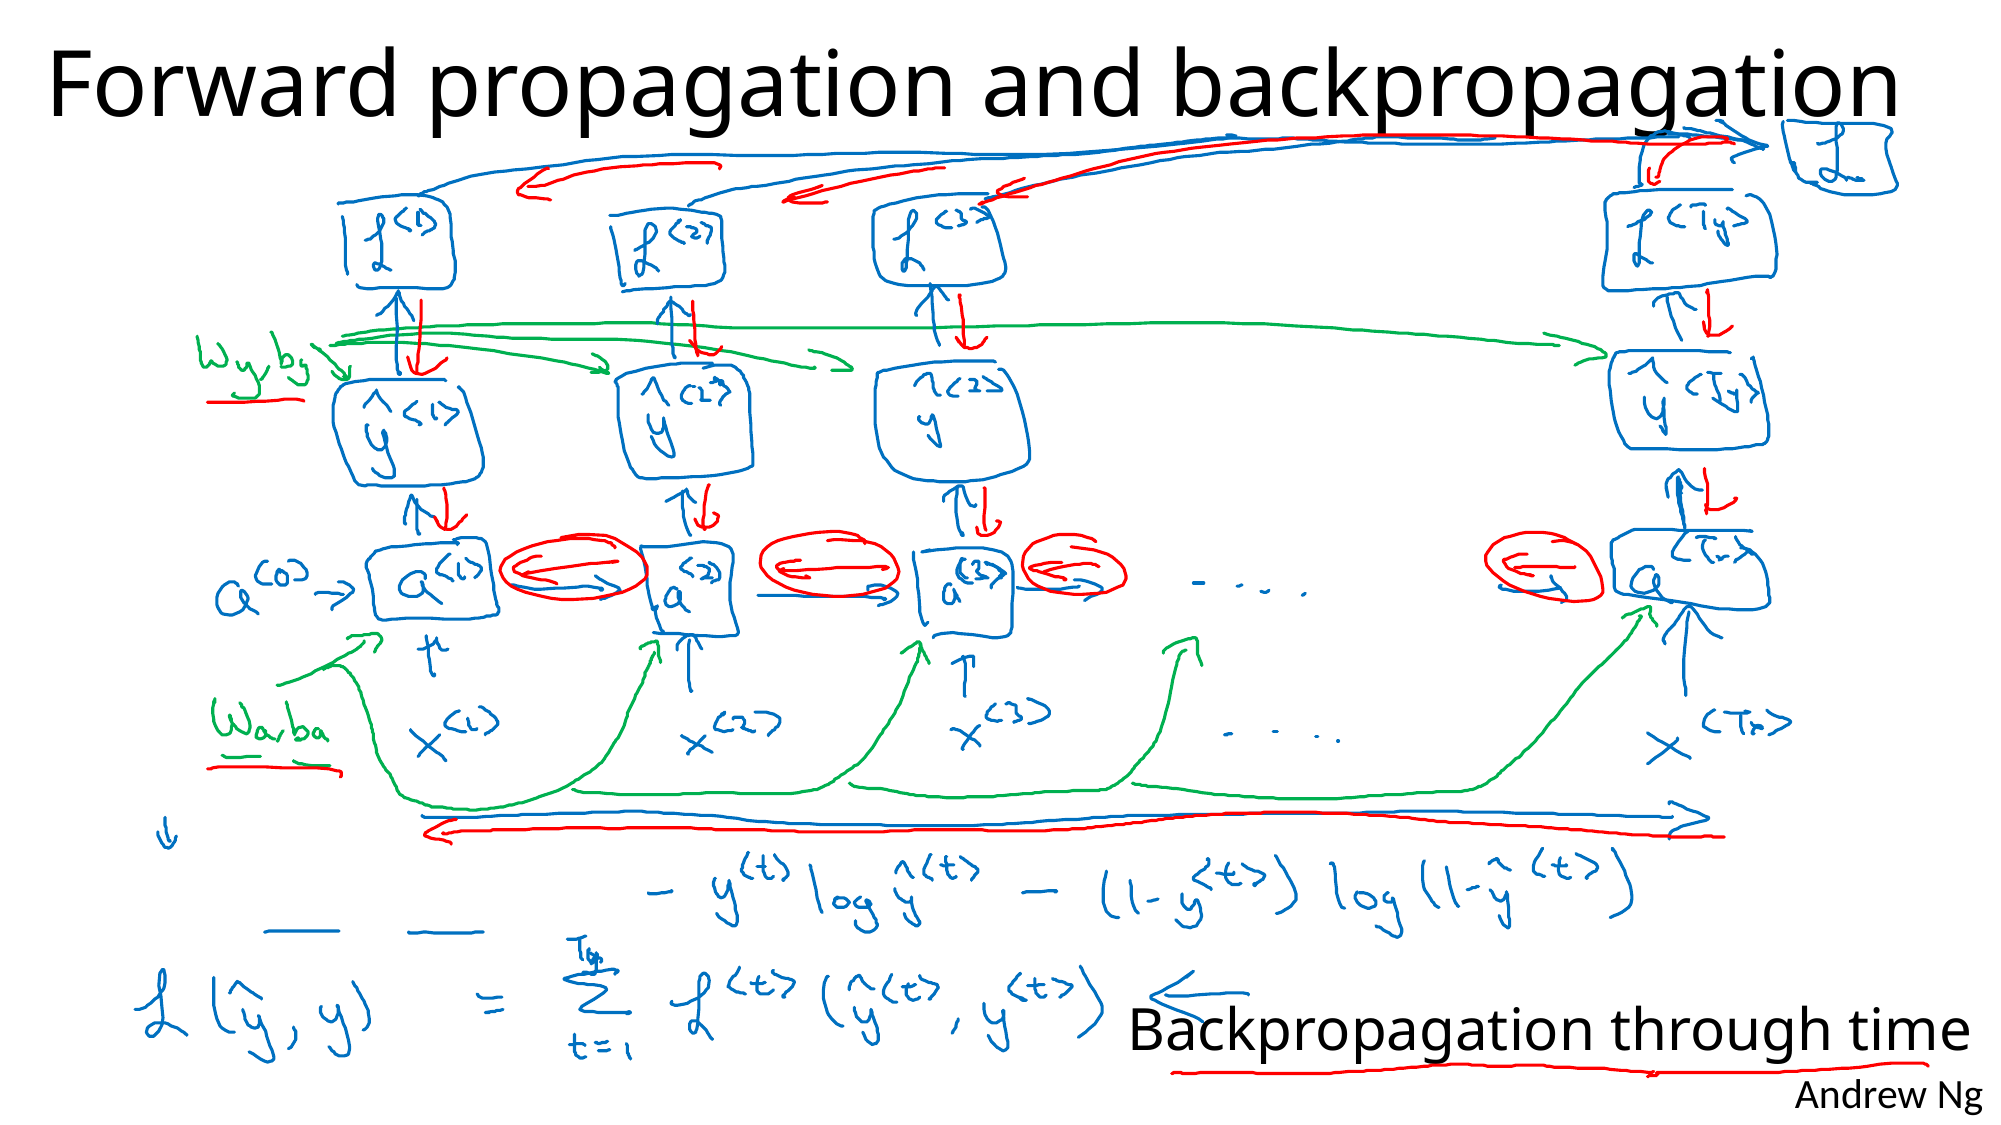

Forward propagation and backpropagation
Backpropagation through time